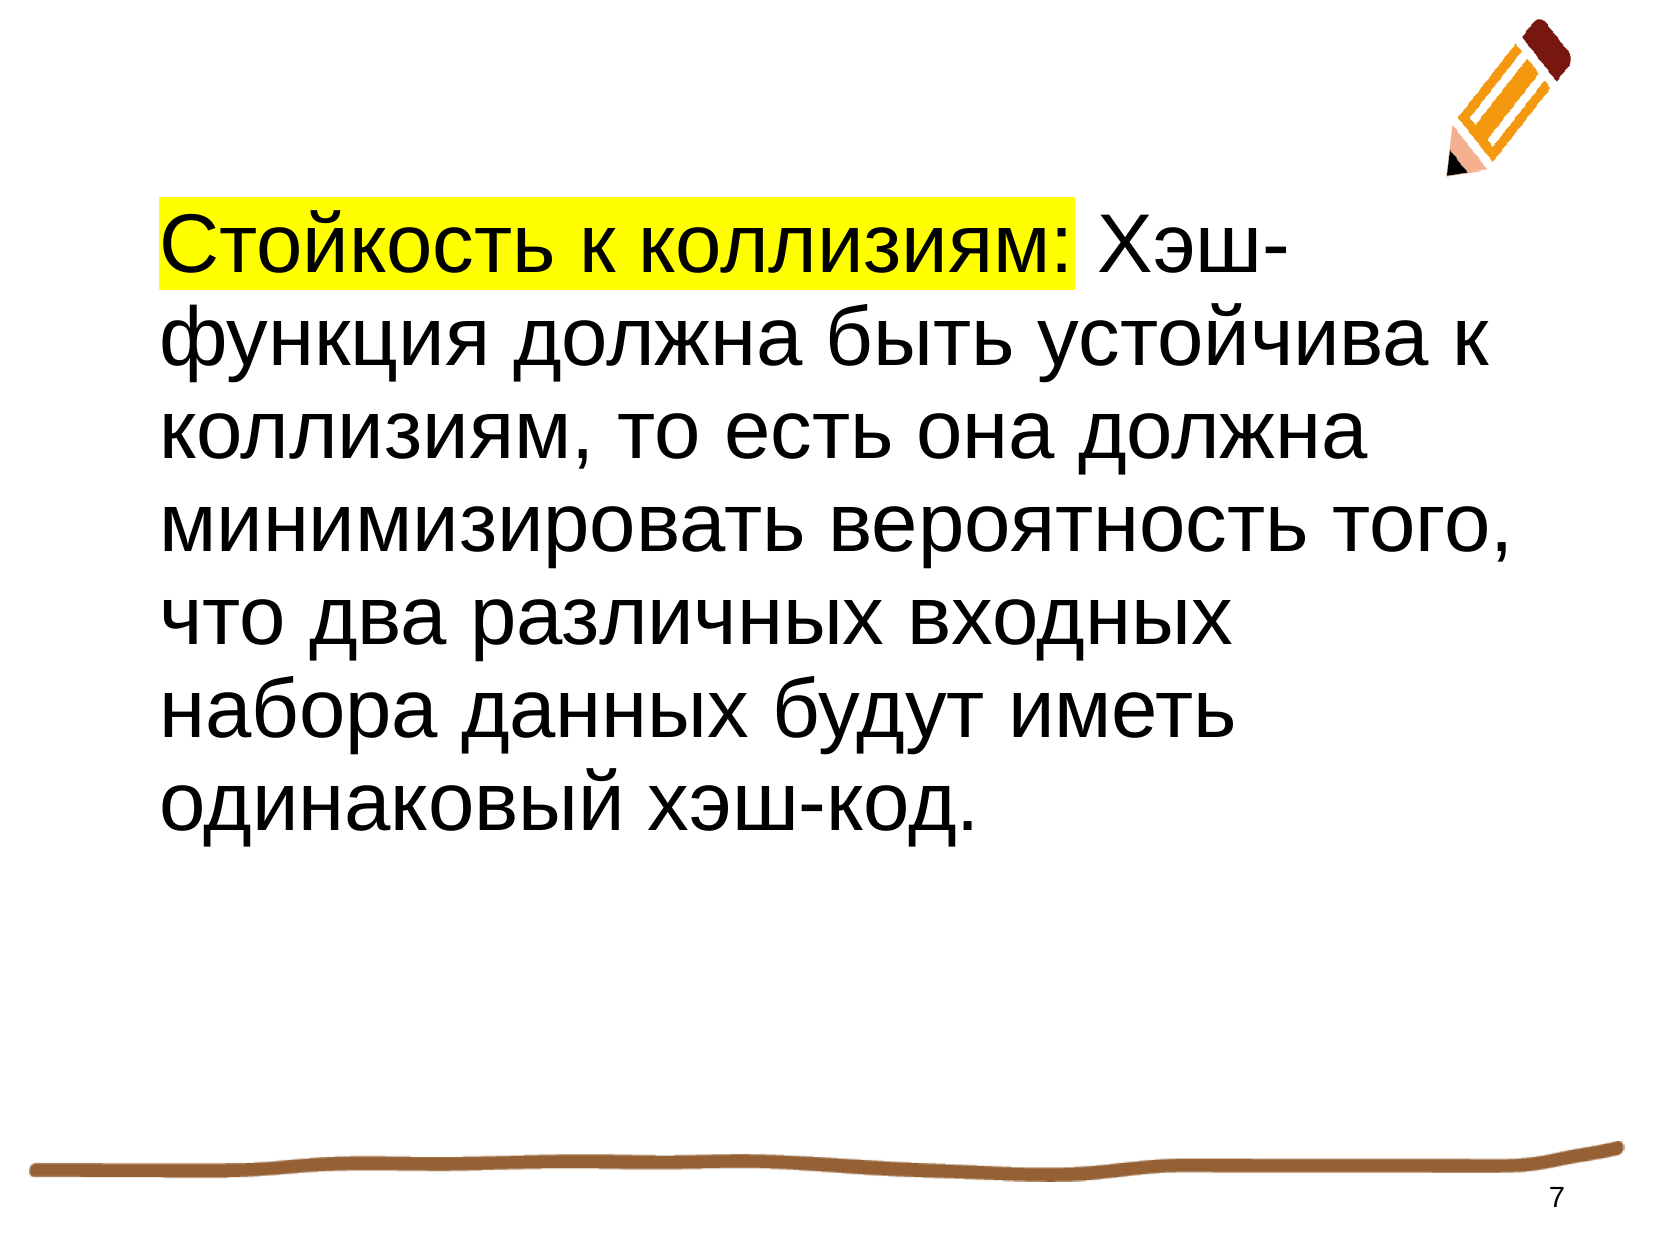

# Стойкость к коллизиям: Хэш-функция должна быть устойчива к коллизиям, то есть она должна минимизировать вероятность того, что два различных входных набора данных будут иметь одинаковый хэш-код.
7